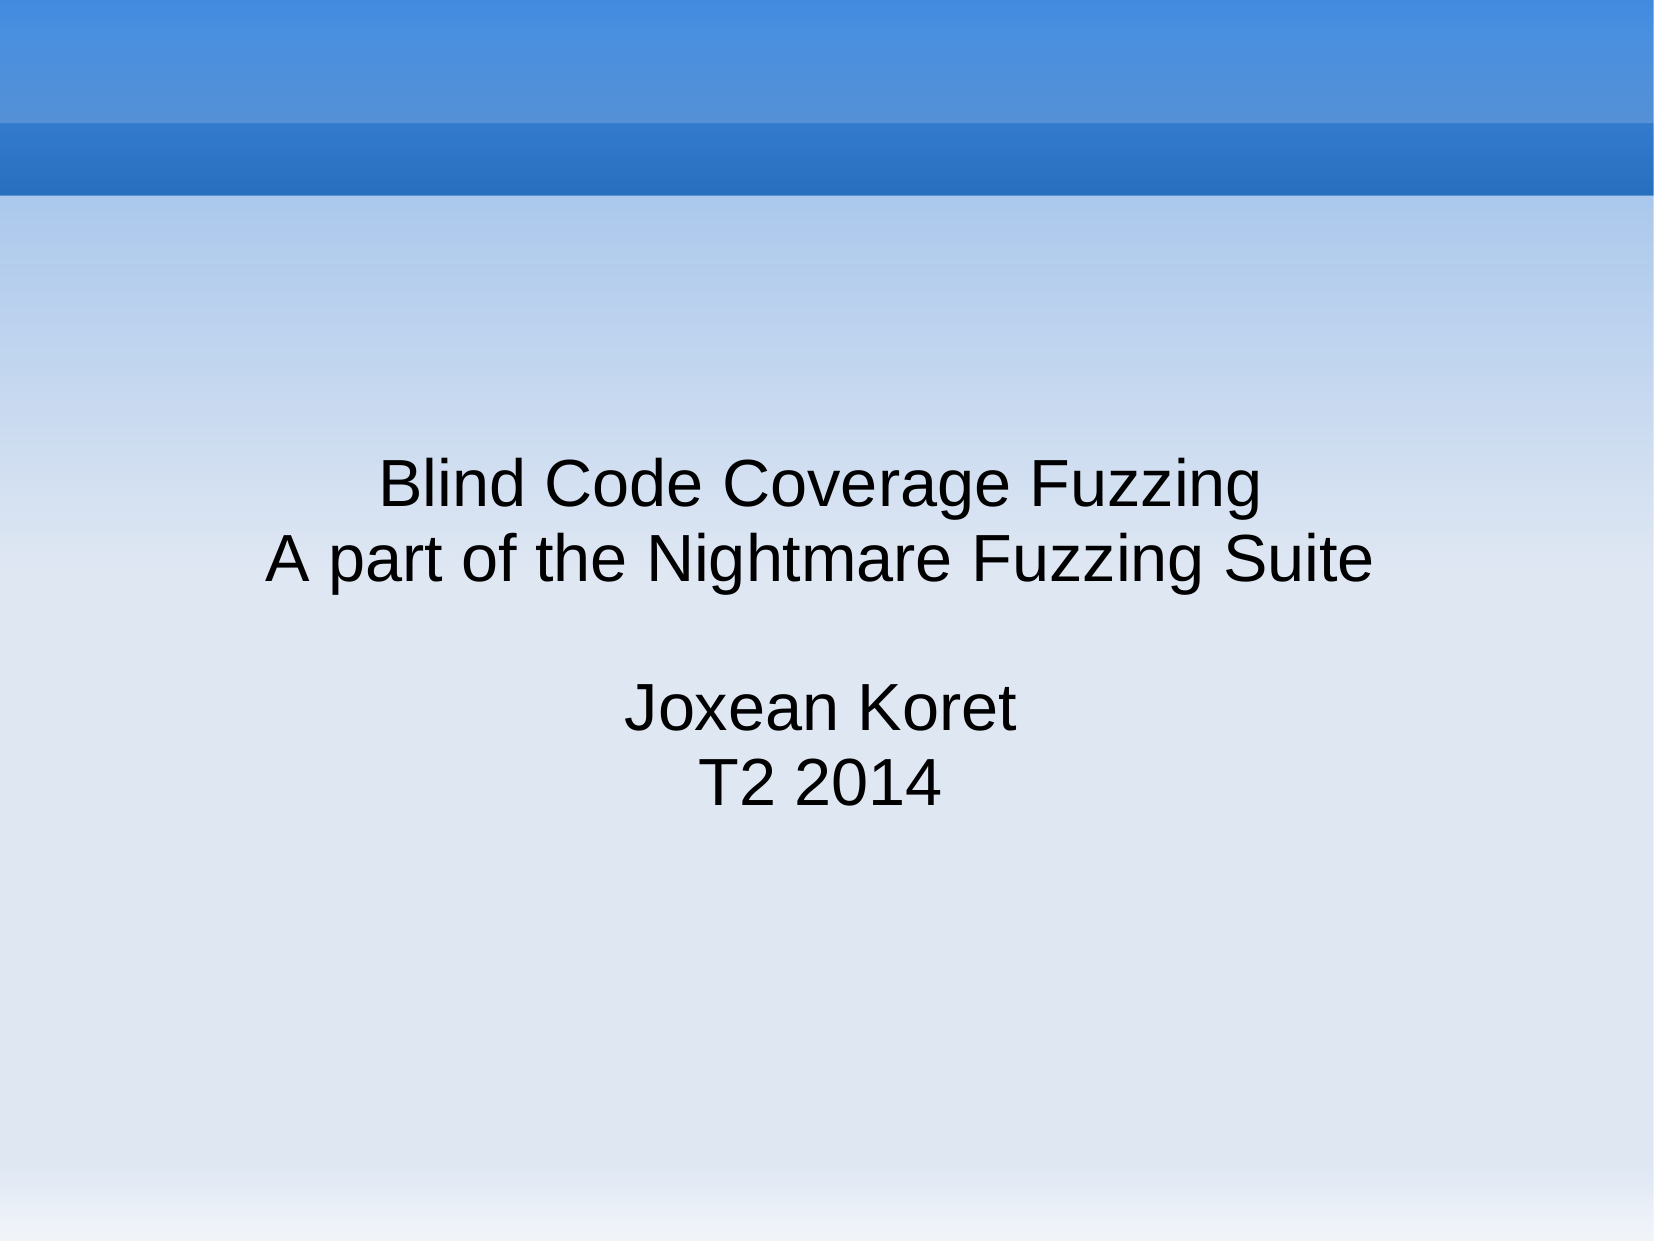

# Blind Code Coverage Fuzzing
A part of the Nightmare Fuzzing Suite
Joxean Koret
T2 2014